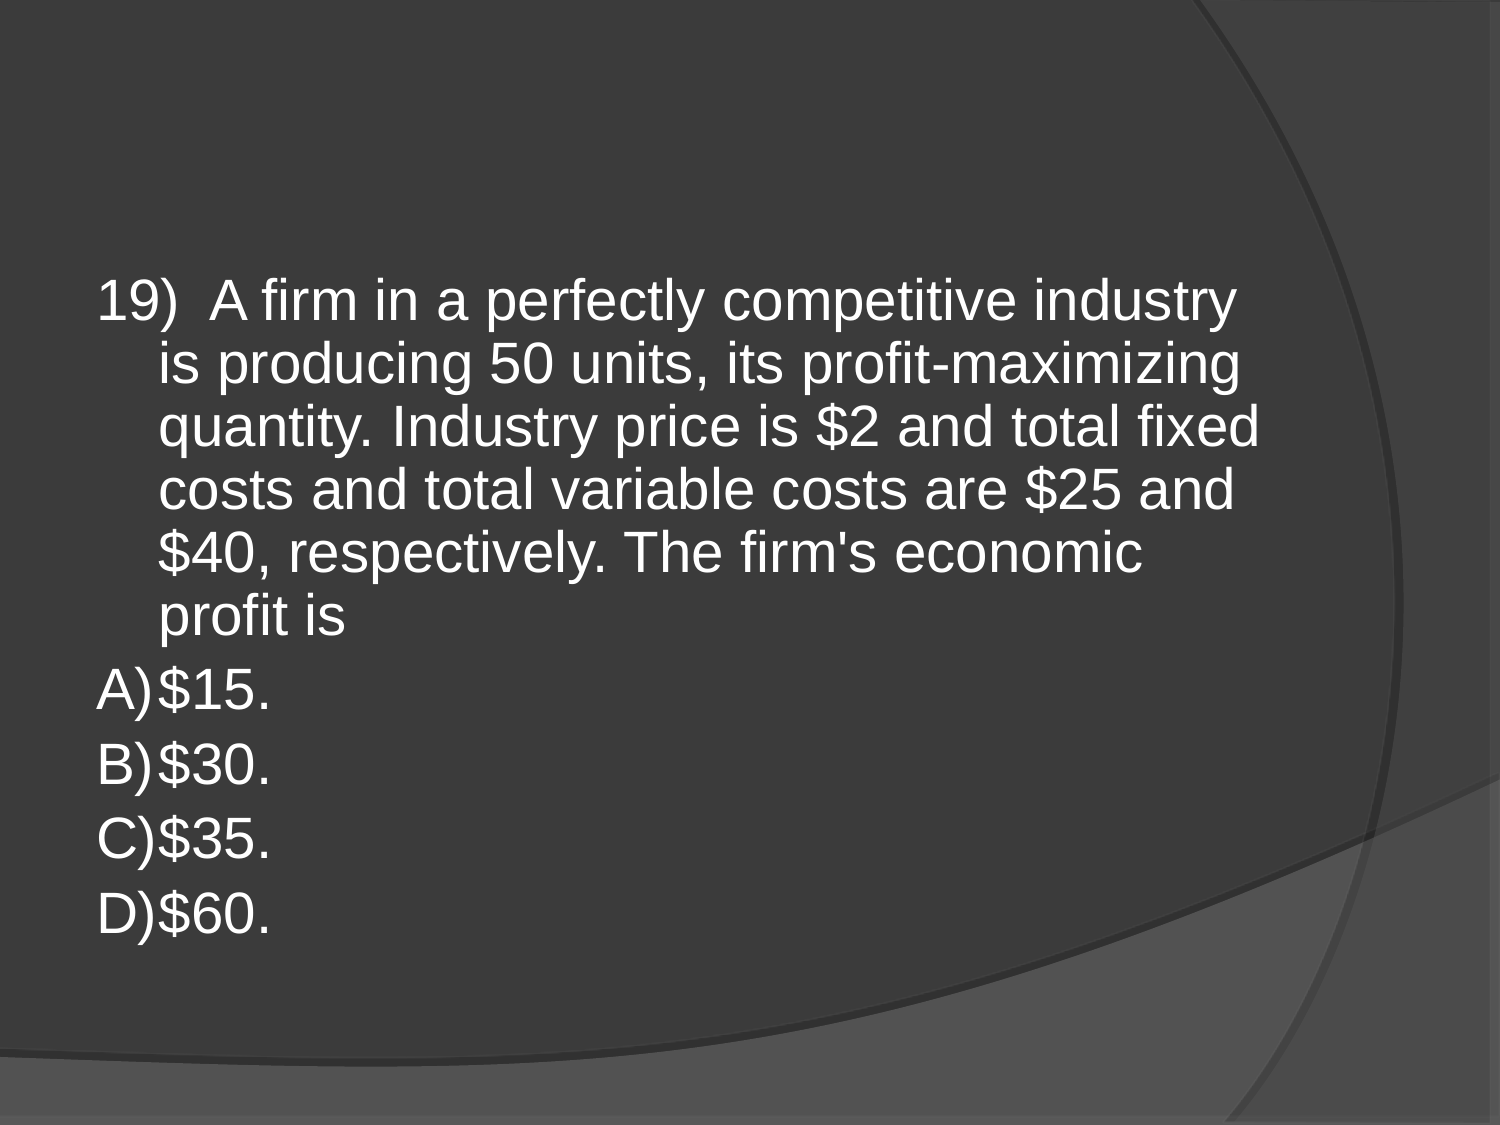

#
19) A firm in a perfectly competitive industry is producing 50 units, its profit-maximizing quantity. Industry price is $2 and total fixed costs and total variable costs are $25 and $40, respectively. The firm's economic profit is
A)	$15.
B)	$30.
C)	$35.
D)	$60.